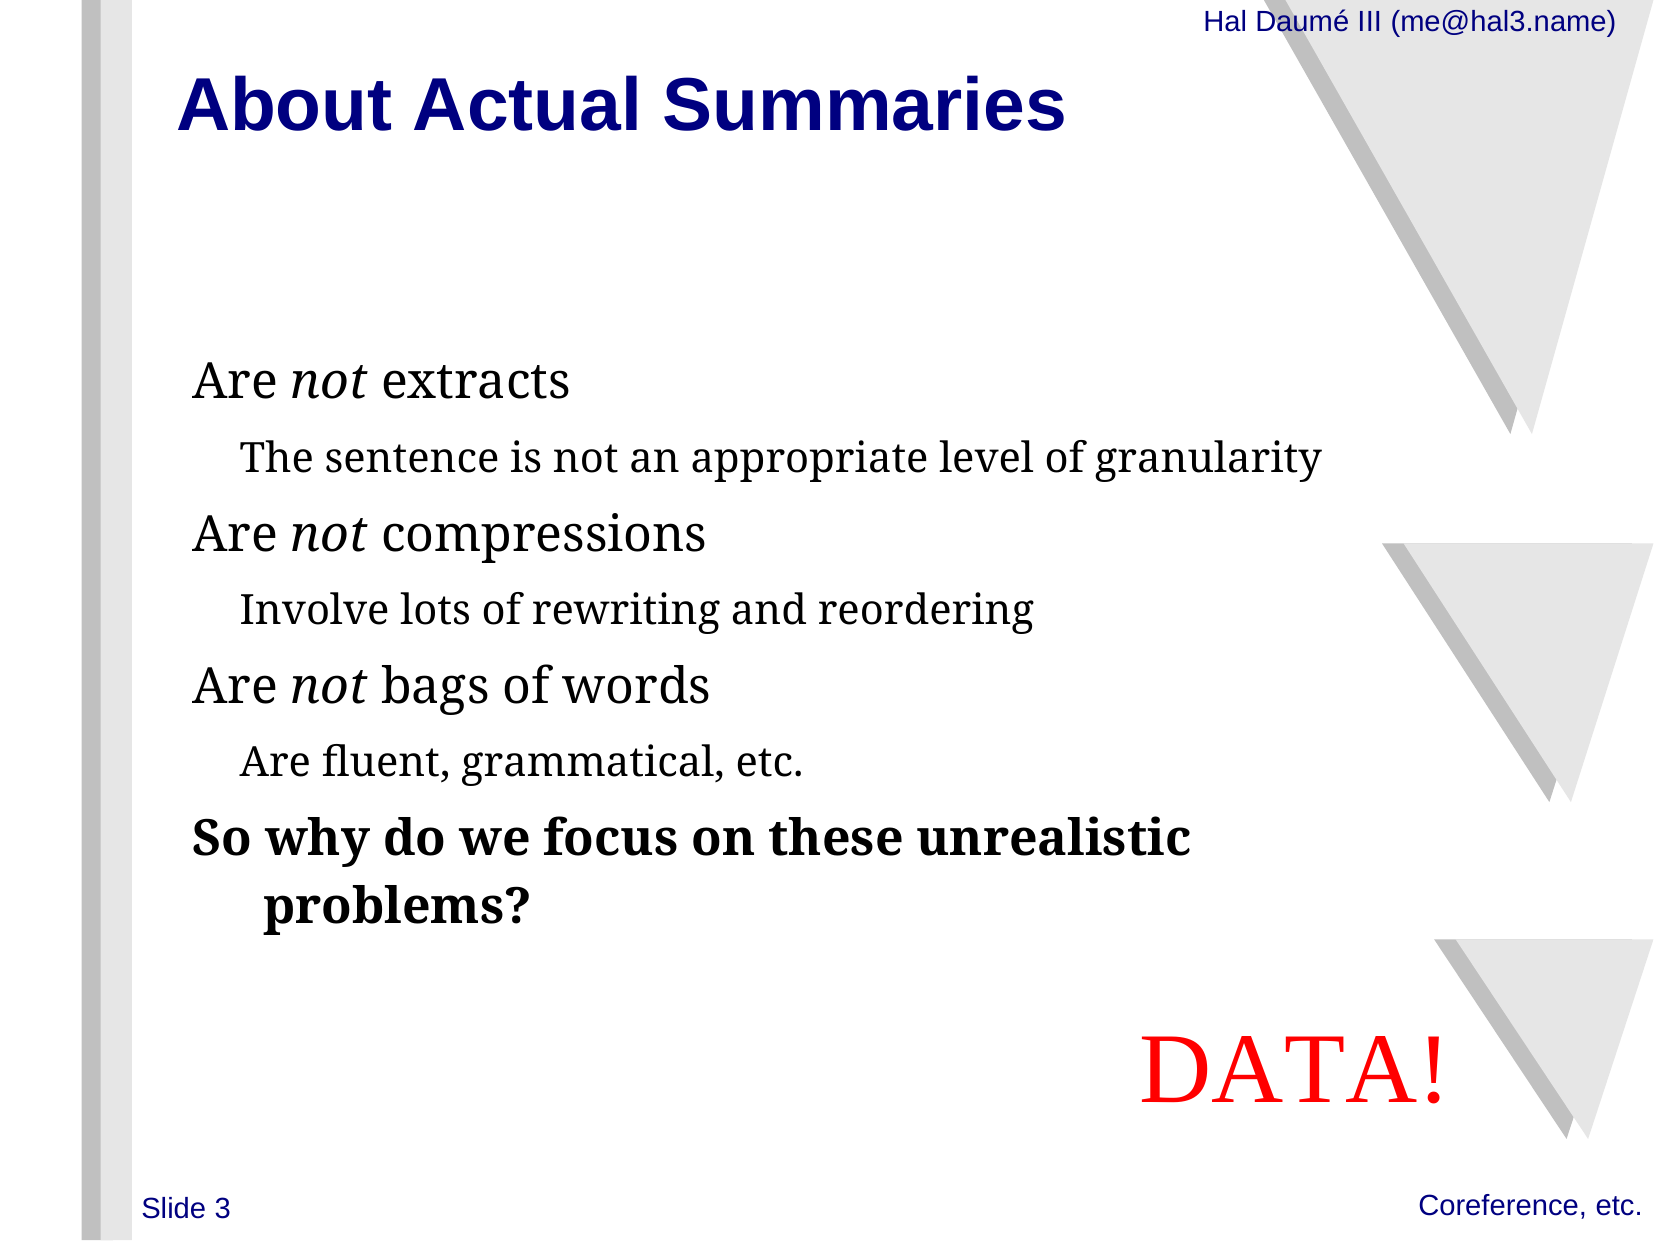

# About Actual Summaries
Are not extracts
The sentence is not an appropriate level of granularity
Are not compressions
Involve lots of rewriting and reordering
Are not bags of words
Are fluent, grammatical, etc.
So why do we focus on these unrealistic problems?
DATA!